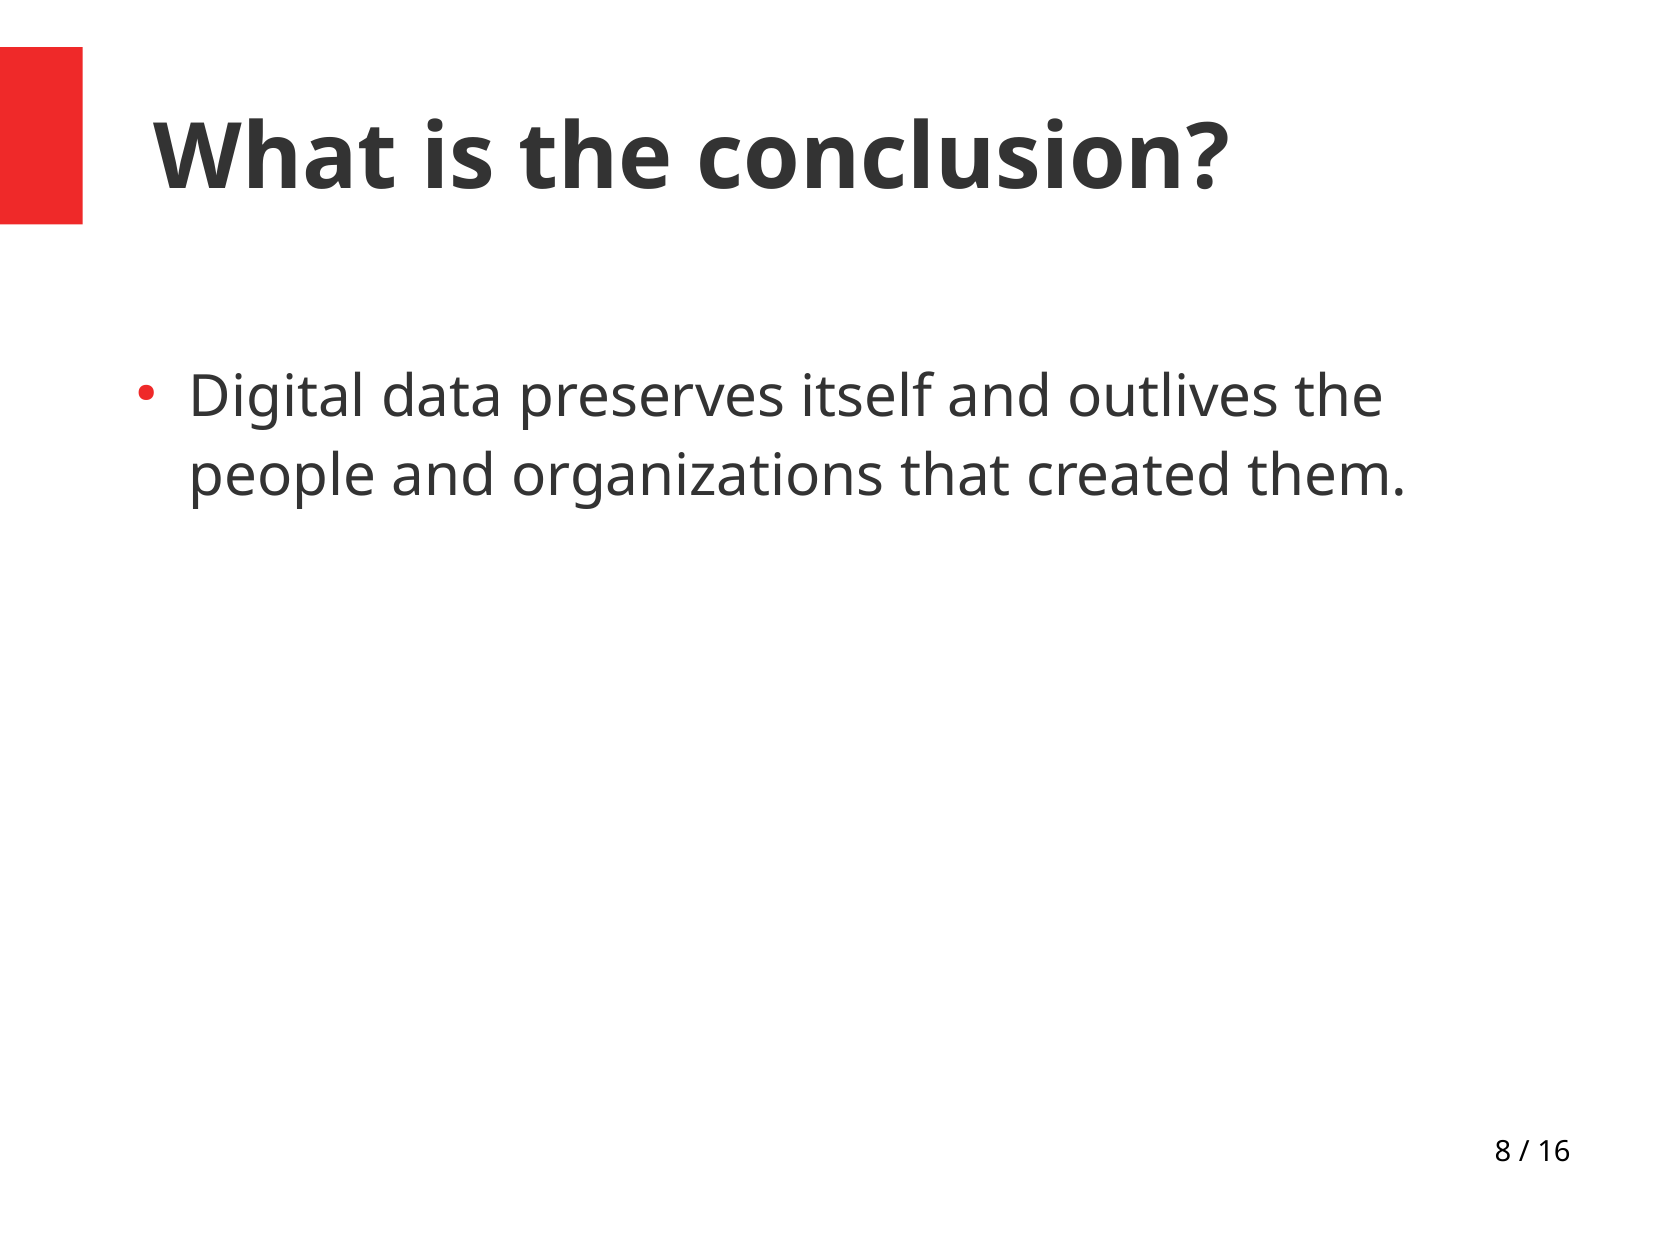

# What is the conclusion?
Digital data preserves itself and outlives the people and organizations that created them.
8